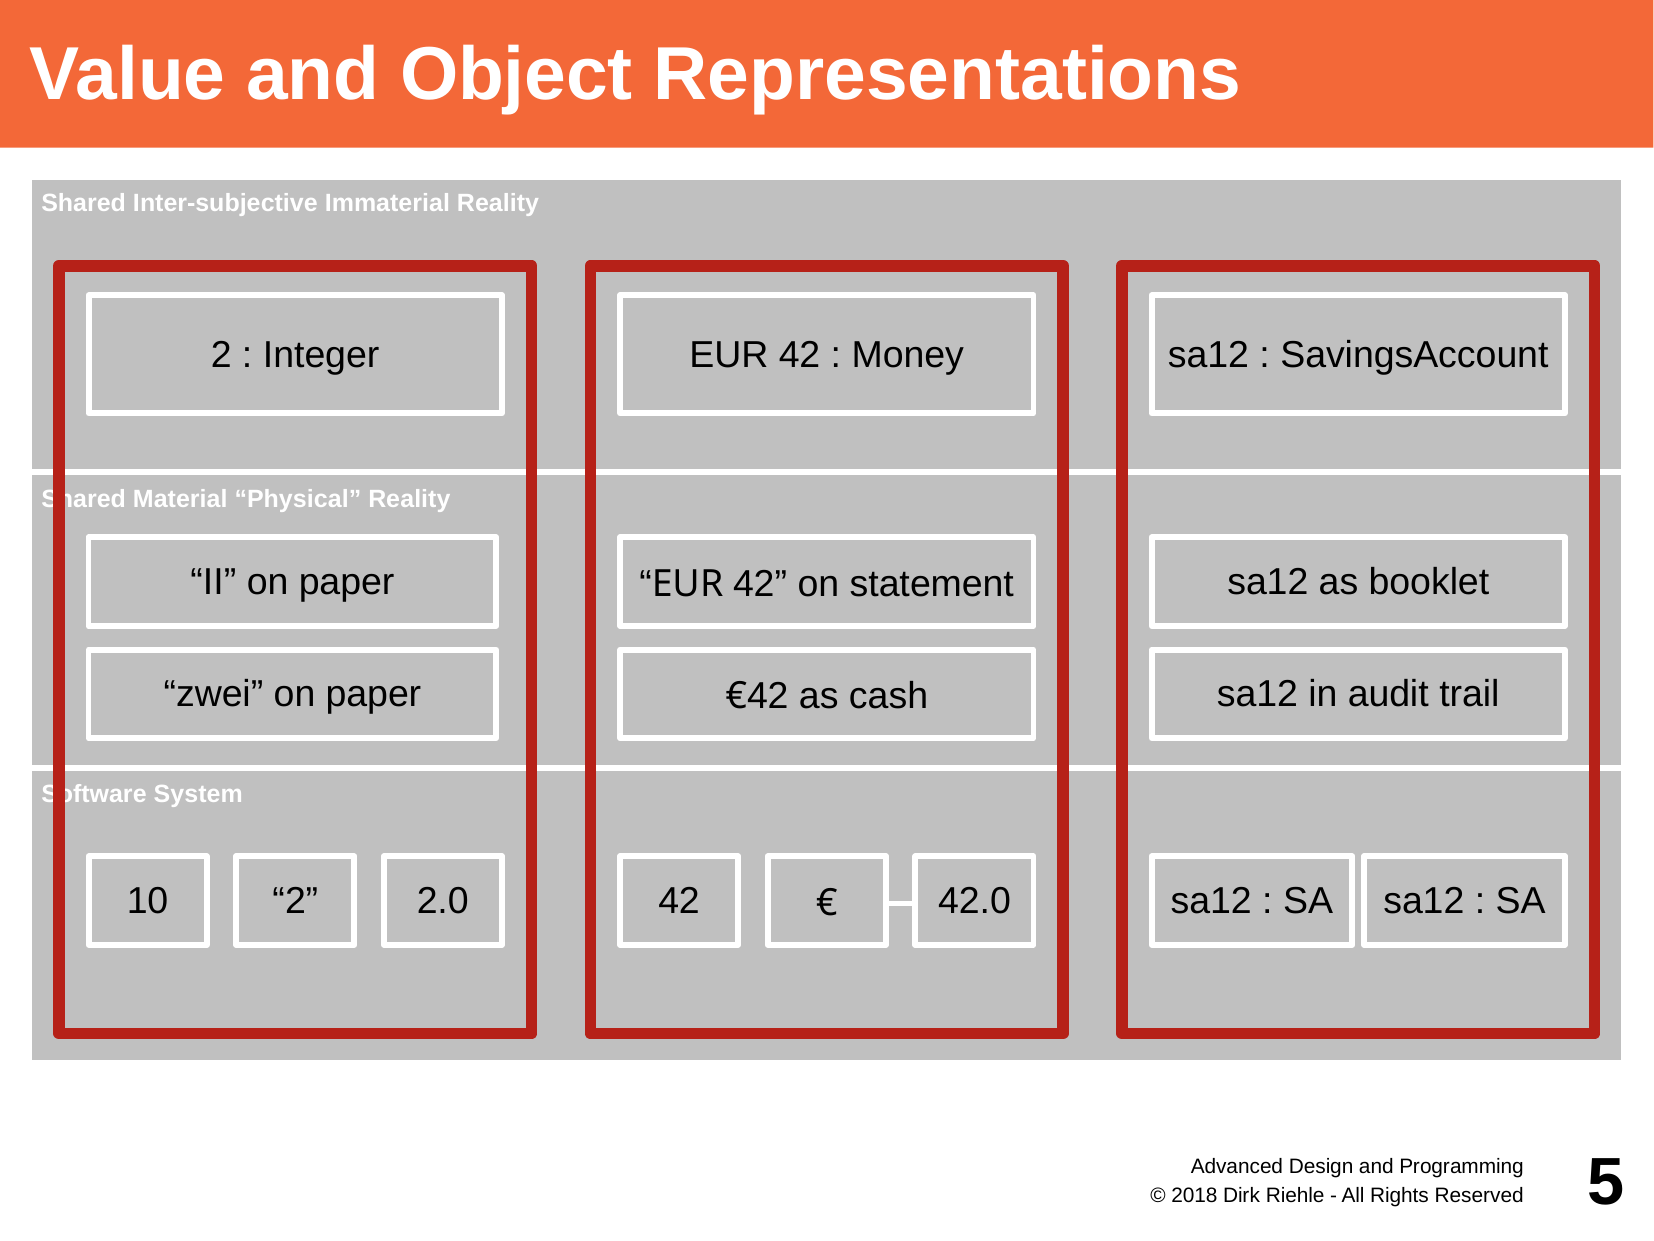

# Value and Object Representations
Shared Inter-subjective Immaterial Reality
2 : Integer
EUR 42 : Money
sa12 : SavingsAccount
Shared Material “Physical” Reality
“II” on paper
“EUR 42” on statement
sa12 as booklet
“zwei” on paper
€42 as cash
sa12 in audit trail
Software System
10
“2”
2.0
42
€
42.0
sa12 : SA
sa12 : SA
Advanced Design and Programming
5
© 2018 Dirk Riehle - All Rights Reserved